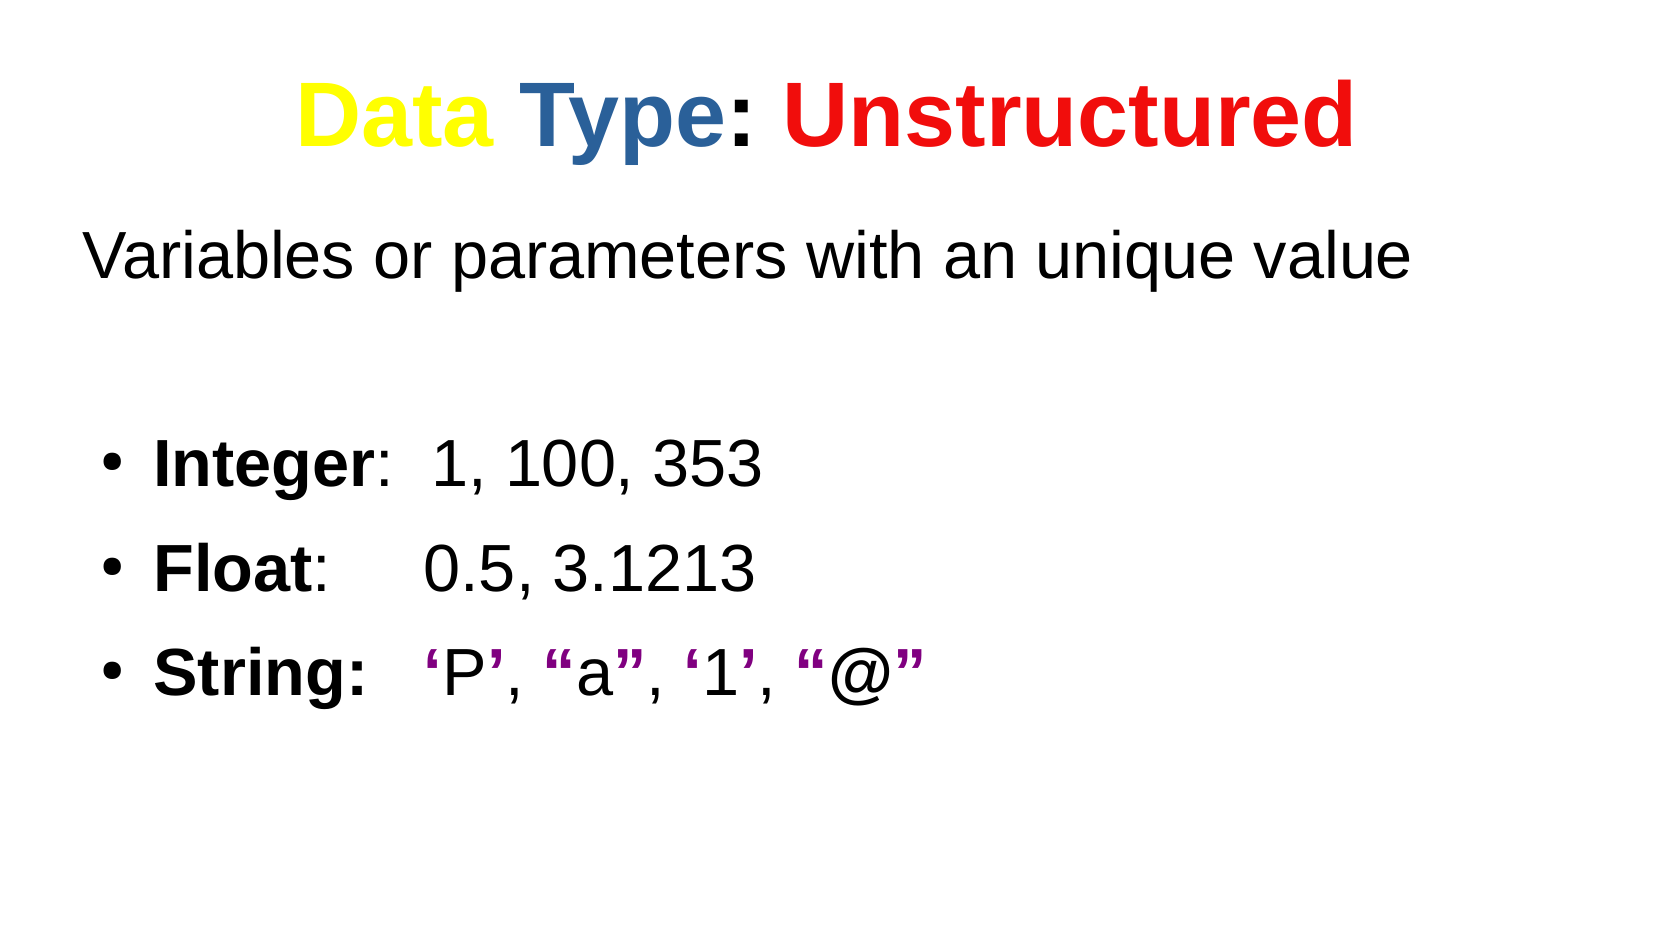

# Data Type: Unstructured
Variables or parameters with an unique value
Integer: 1, 100, 353
Float: 0.5, 3.1213
String: ‘P’, “a”, ‘1’, “@”